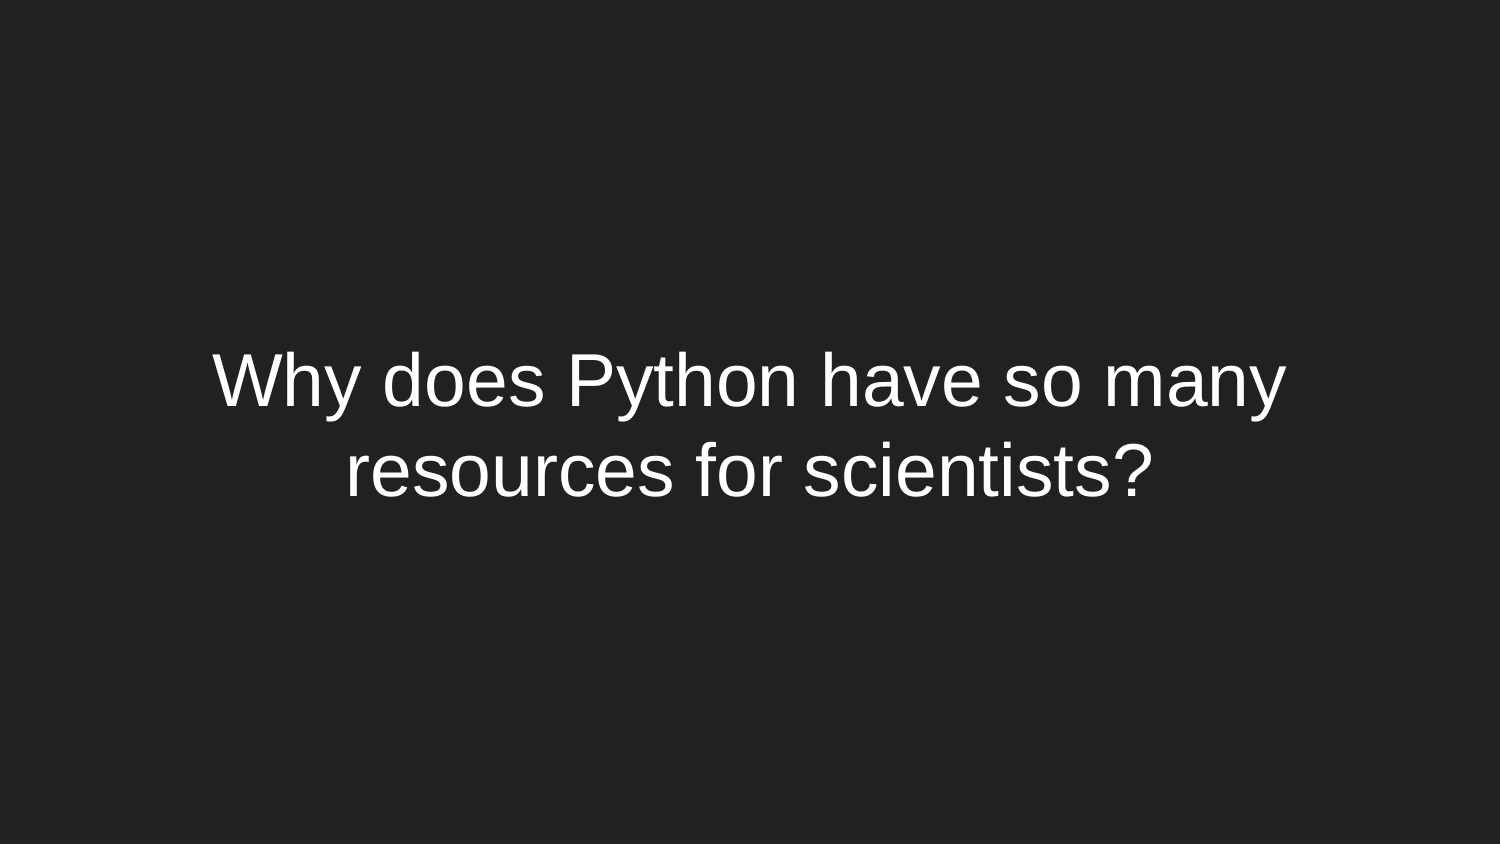

# Why does Python have so many resources for scientists?